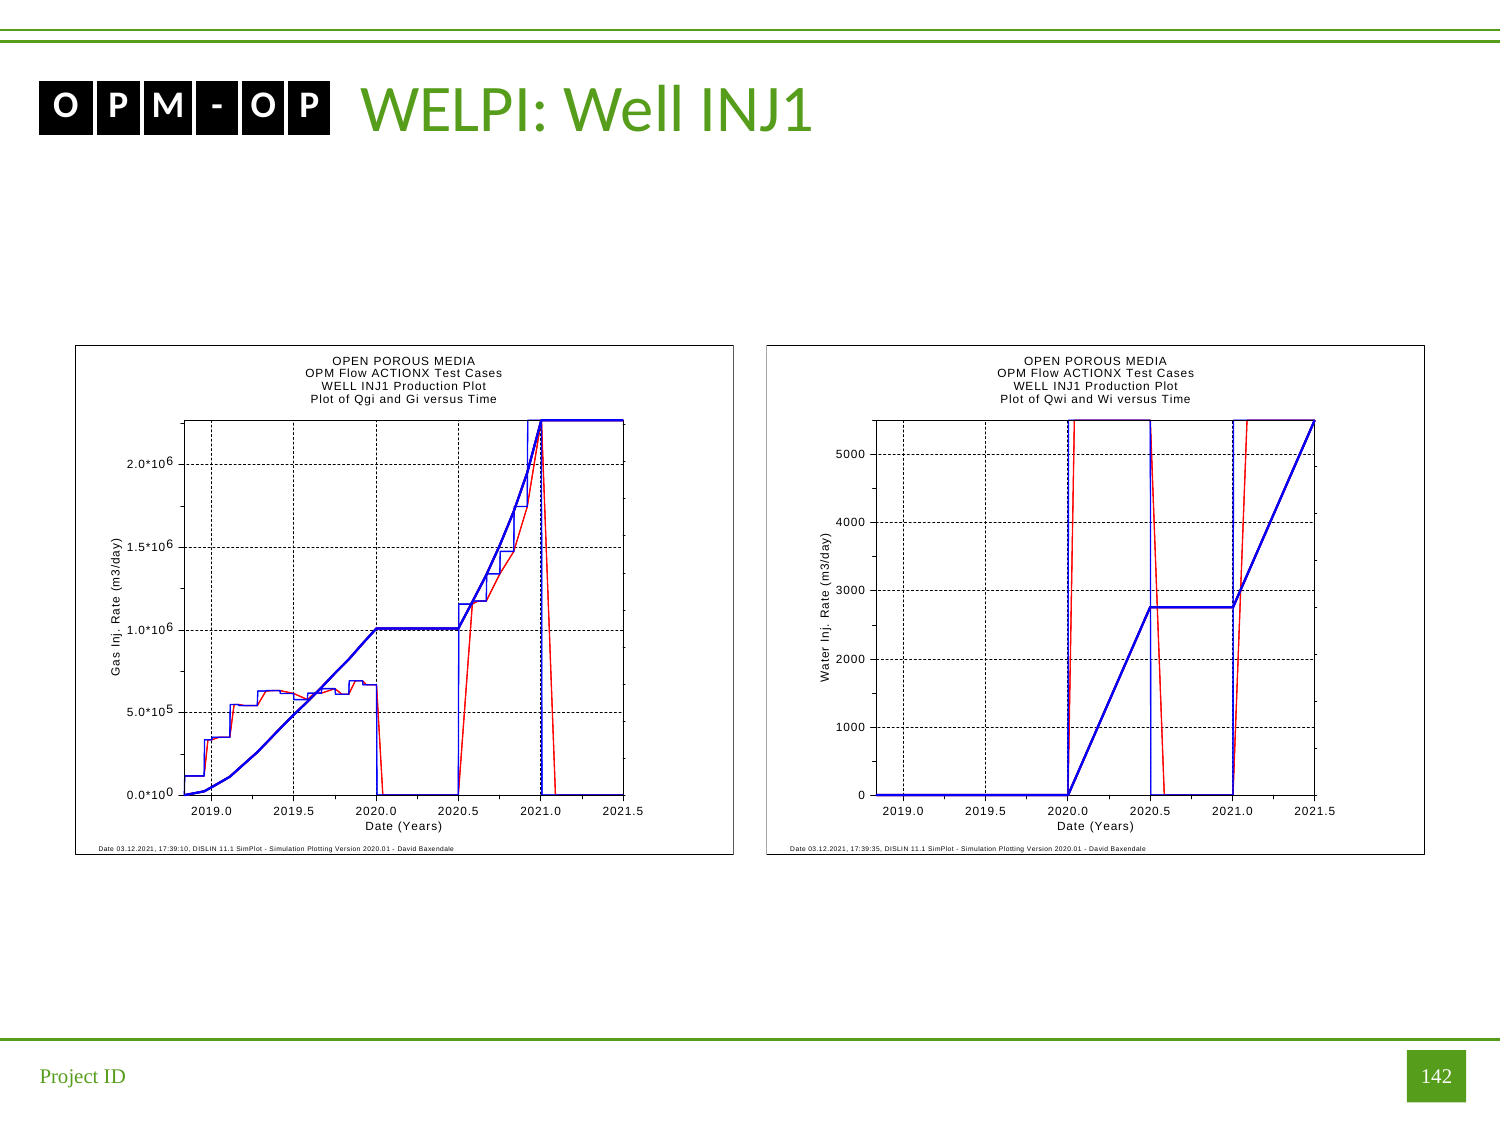

# WELPI: Well iNJ1
Project ID
142